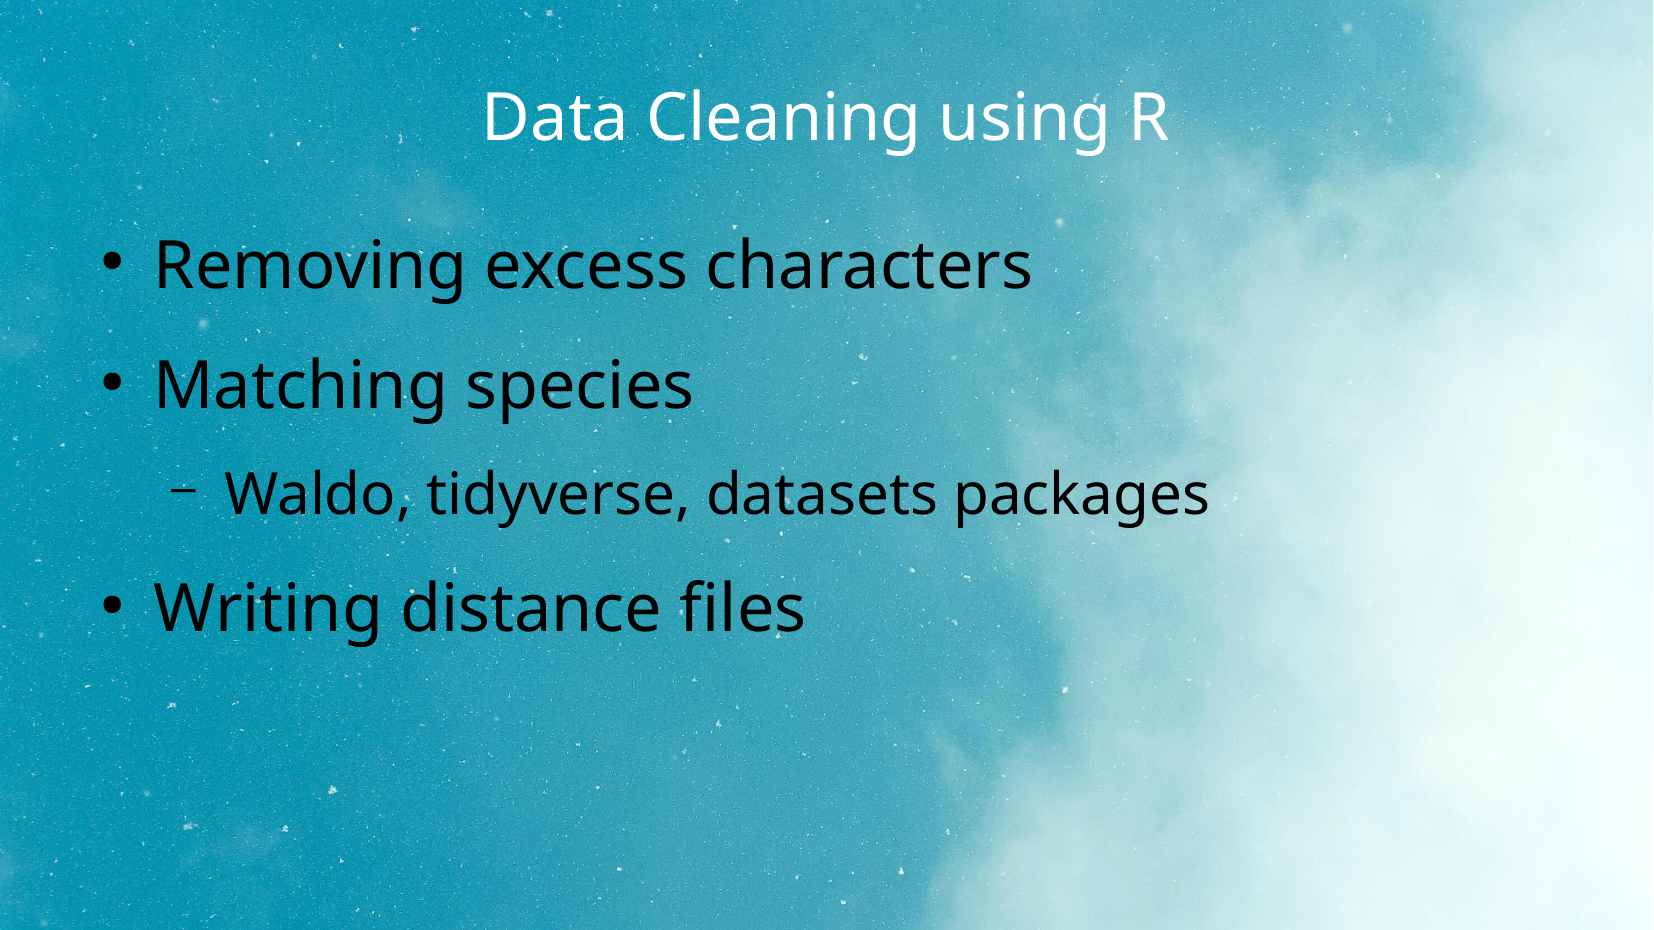

# Data Cleaning using R
Removing excess characters
Matching species
Waldo, tidyverse, datasets packages
Writing distance files